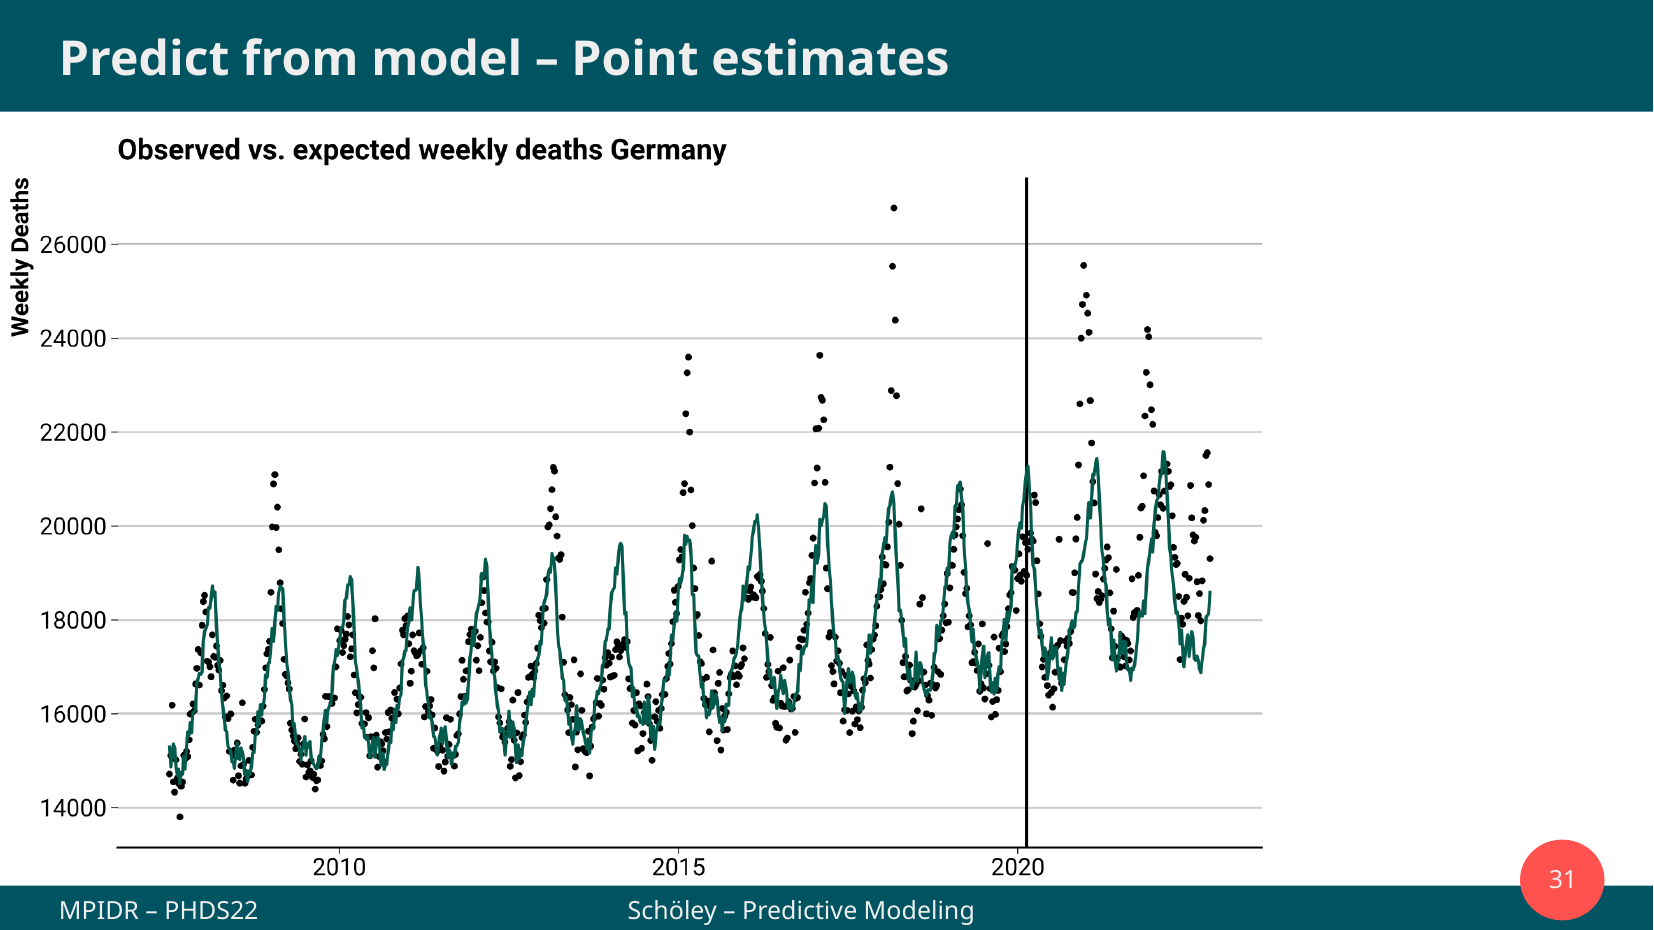

# Predict from model – Point estimates
31
MPIDR – PHDS22
Schöley – Predictive Modeling